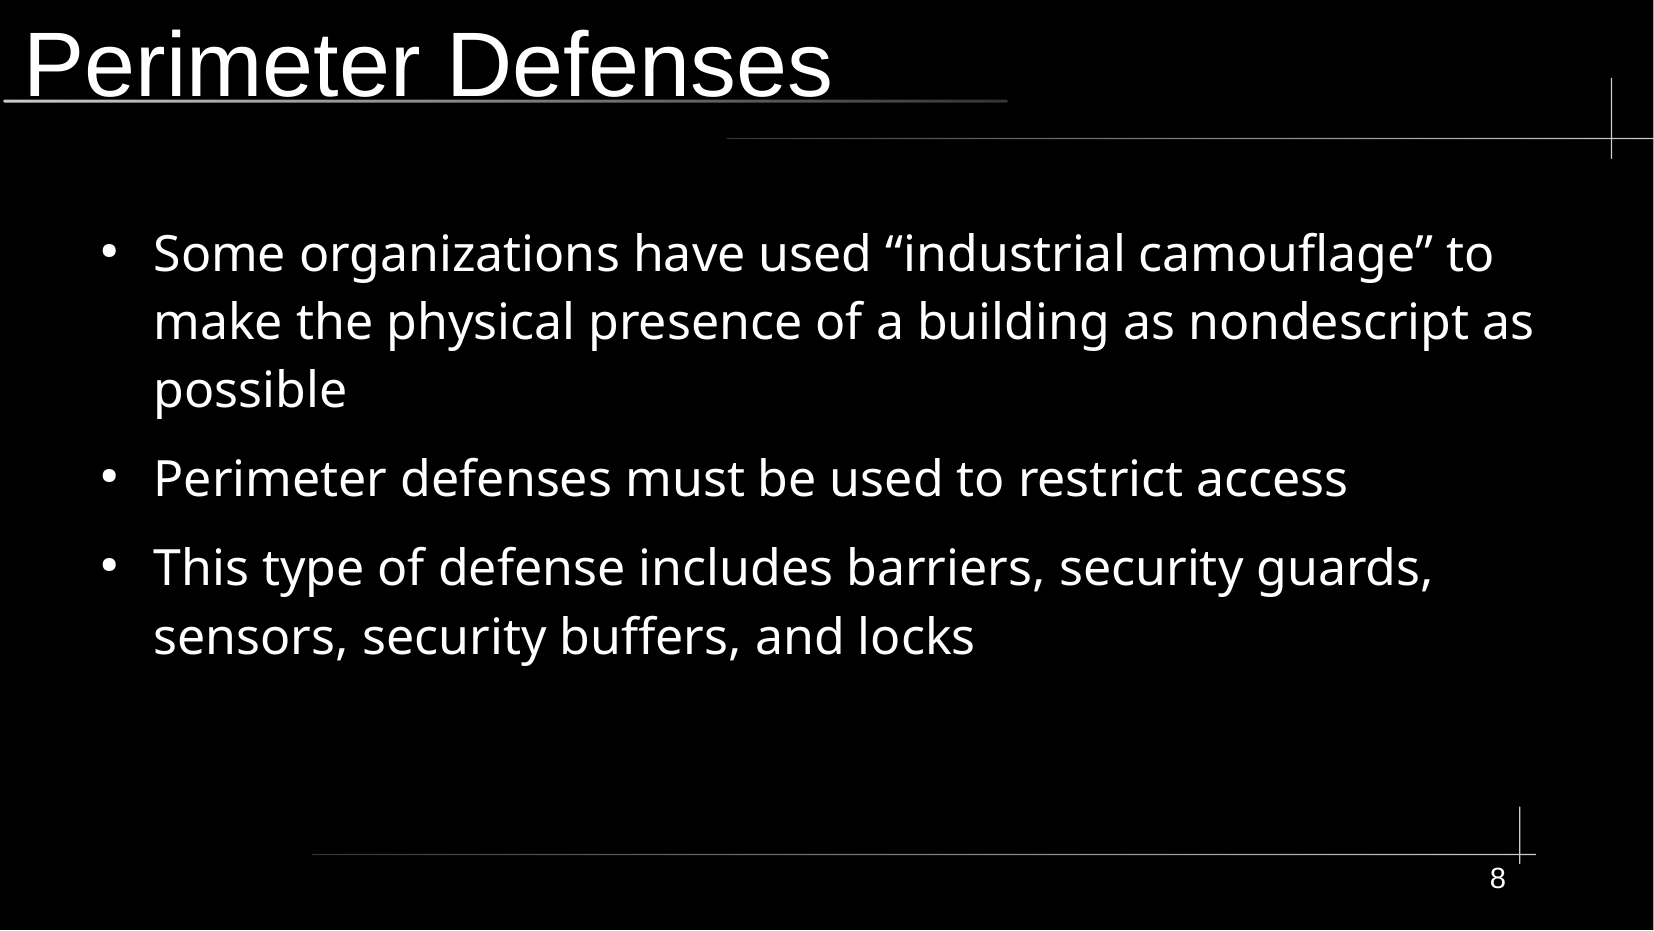

# Perimeter Defenses
Some organizations have used “industrial camouflage” to make the physical presence of a building as nondescript as possible
Perimeter defenses must be used to restrict access
This type of defense includes barriers, security guards, sensors, security buffers, and locks
8